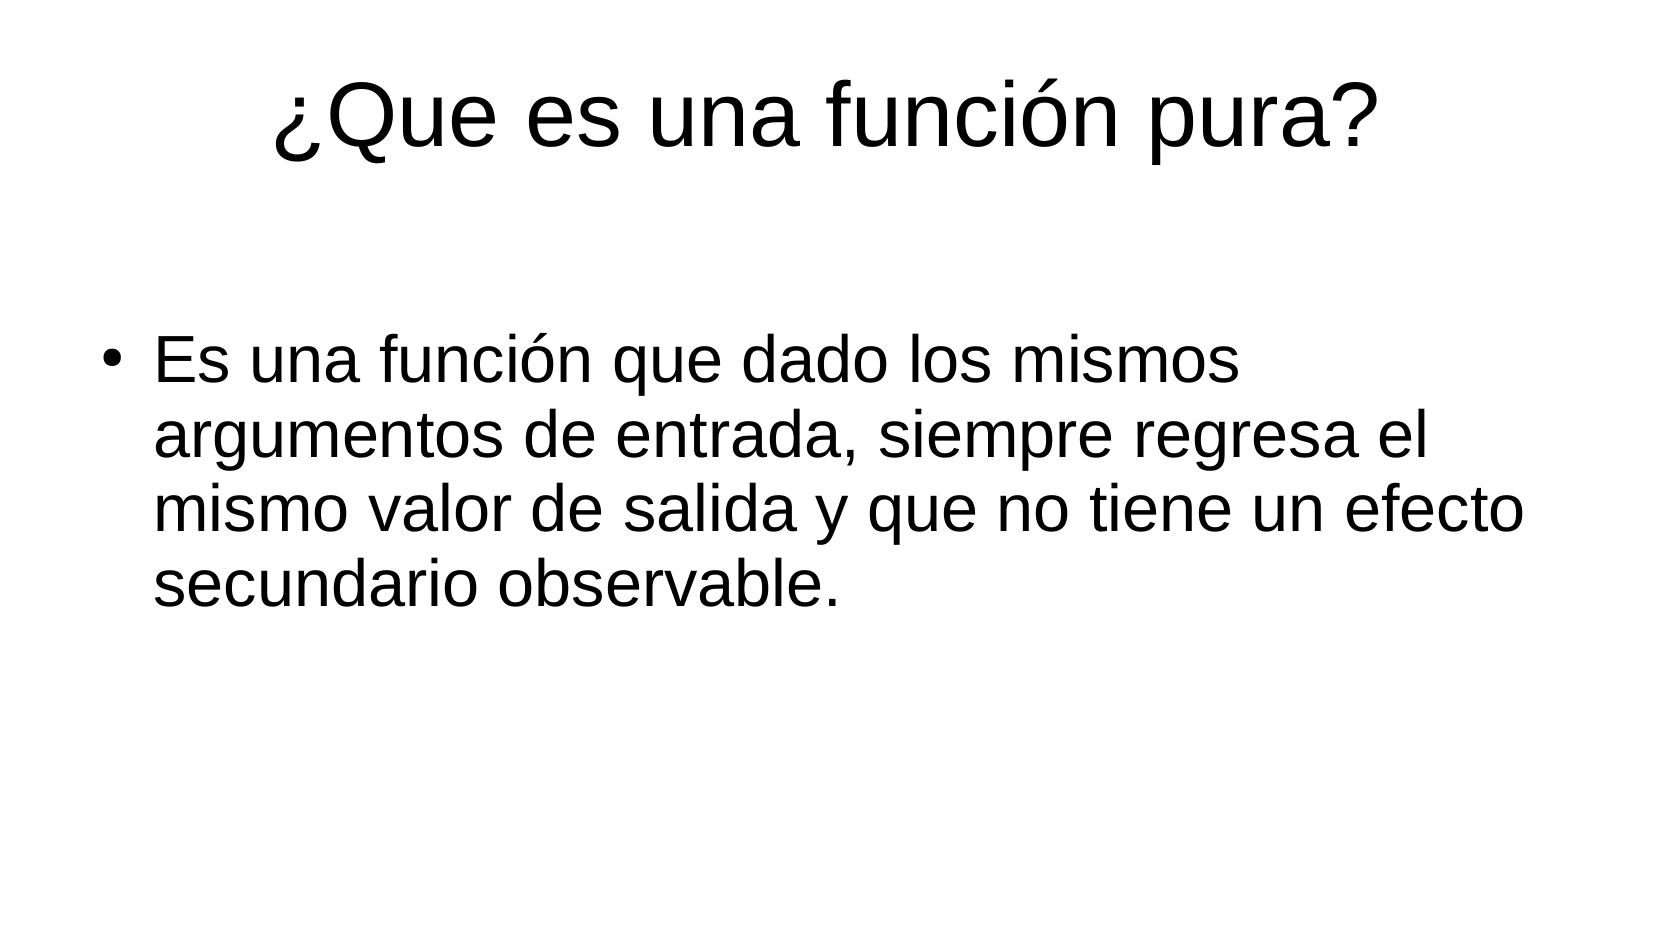

# ¿Que es una función pura?
Es una función que dado los mismos argumentos de entrada, siempre regresa el mismo valor de salida y que no tiene un efecto secundario observable.